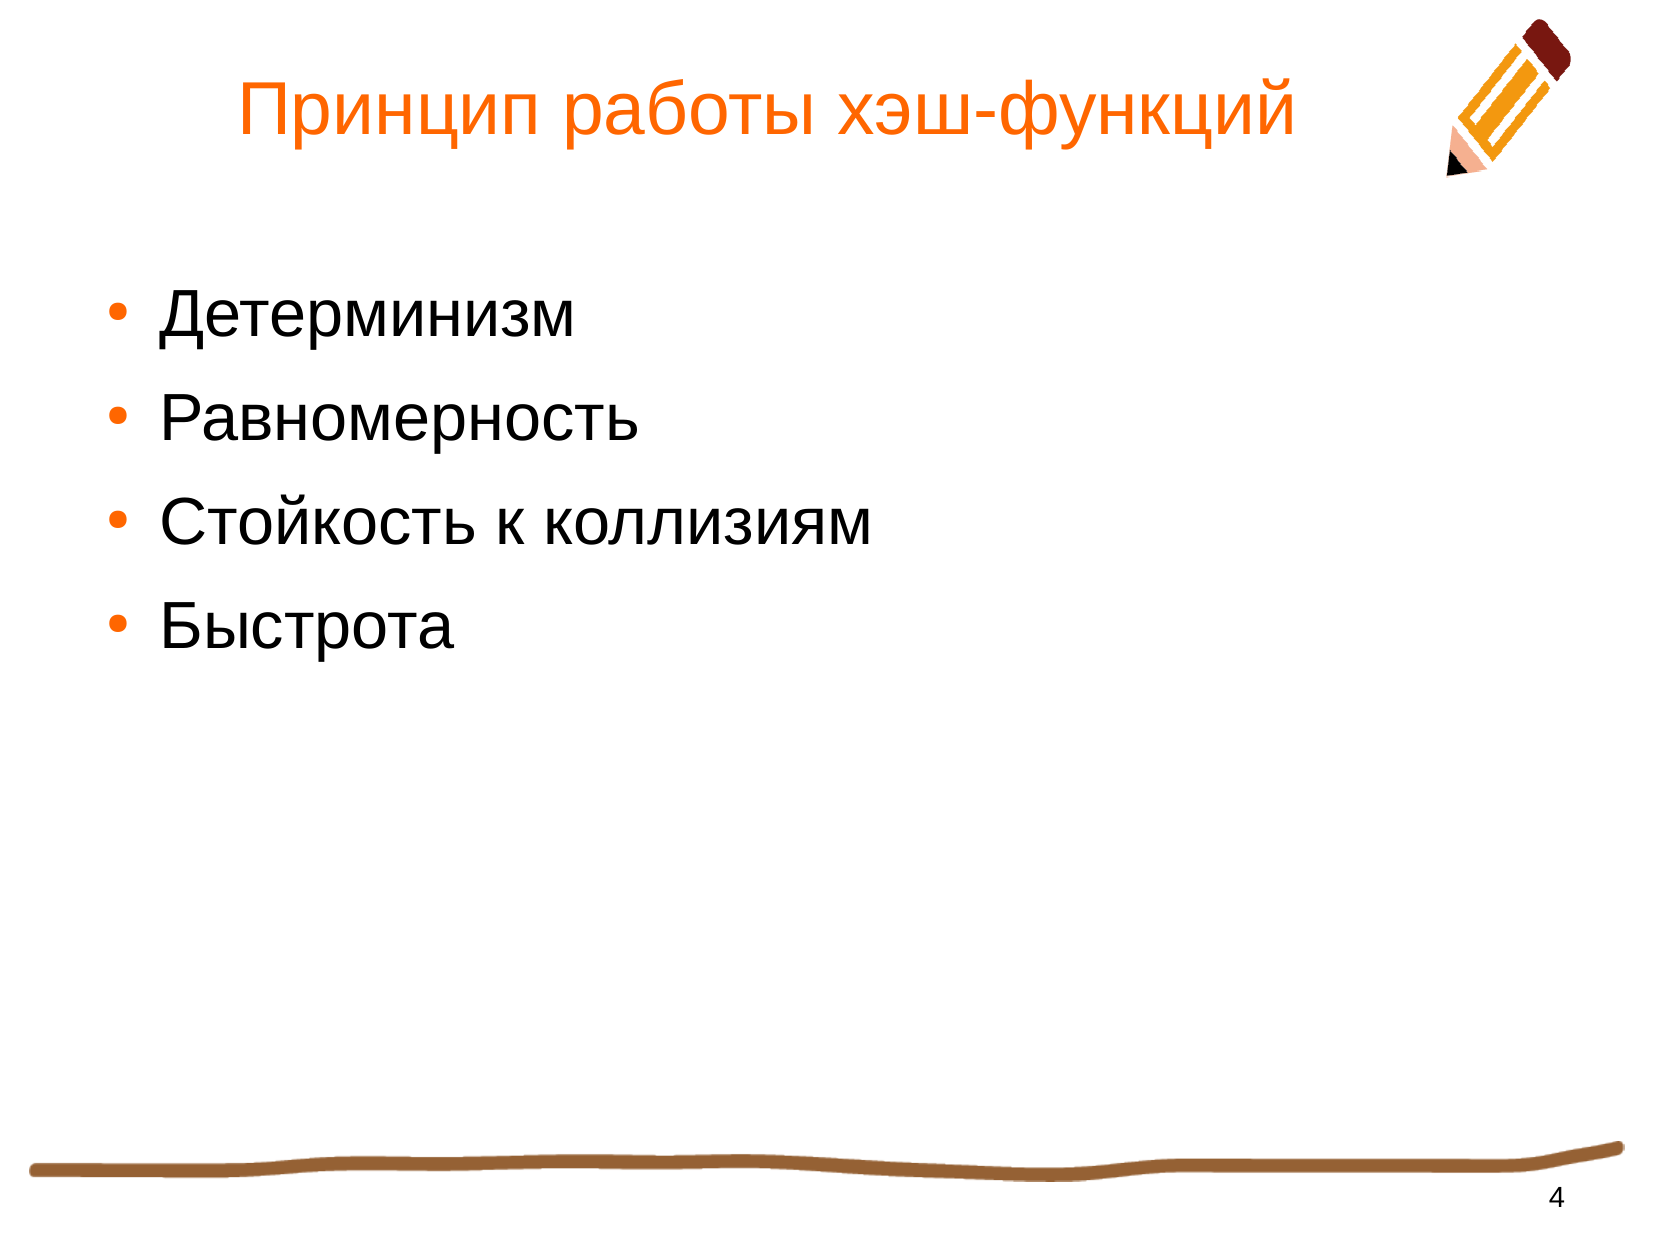

# Принцип работы хэш-функций
Детерминизм
Равномерность
Стойкость к коллизиям
Быстрота
4